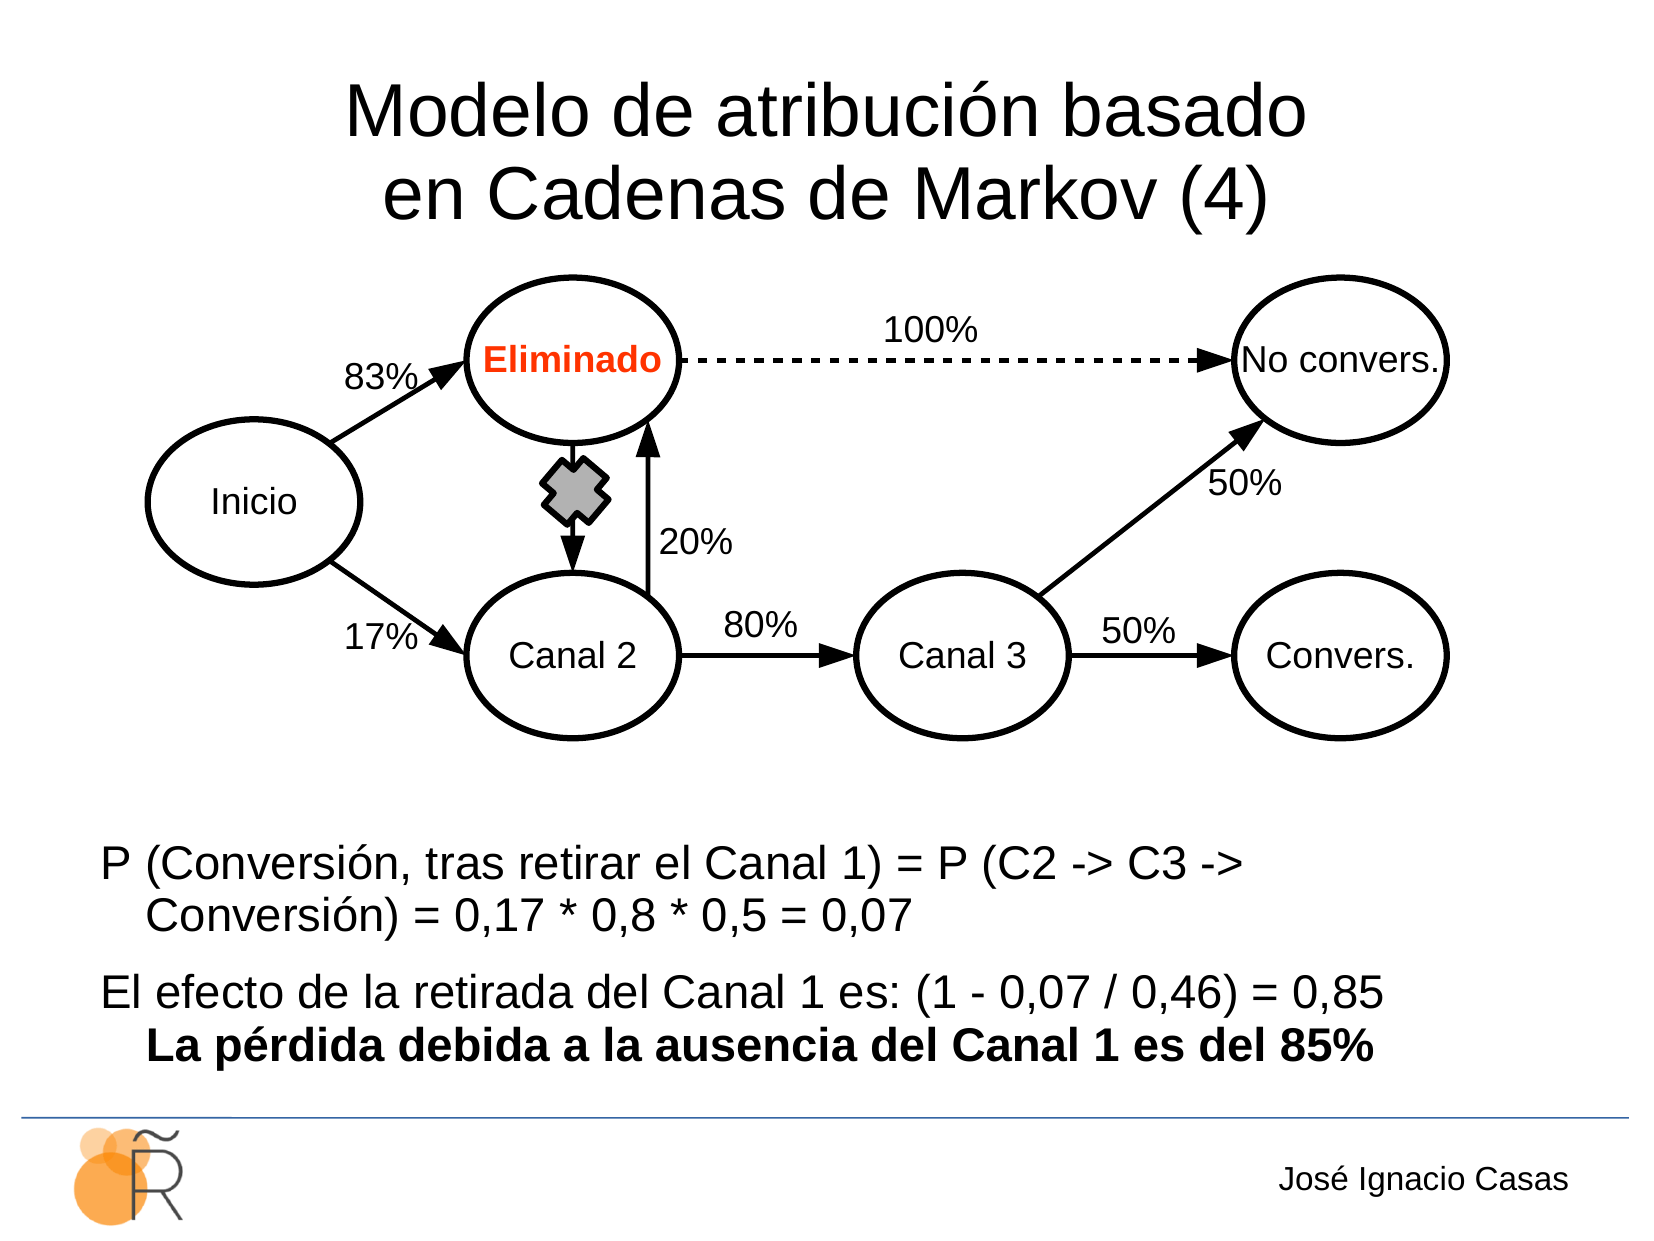

# Modelo de atribución basado en Cadenas de Markov (4)
Eliminado
No convers.
100%
83%
Inicio
50%
20%
Canal 2
Canal 3
Convers.
80%
50%
17%
P (Conversión, tras retirar el Canal 1) = P (C2 -> C3 -> Conversión) = 0,17 * 0,8 * 0,5 = 0,07
El efecto de la retirada del Canal 1 es: (1 - 0,07 / 0,46) = 0,85
La pérdida debida a la ausencia del Canal 1 es del 85%